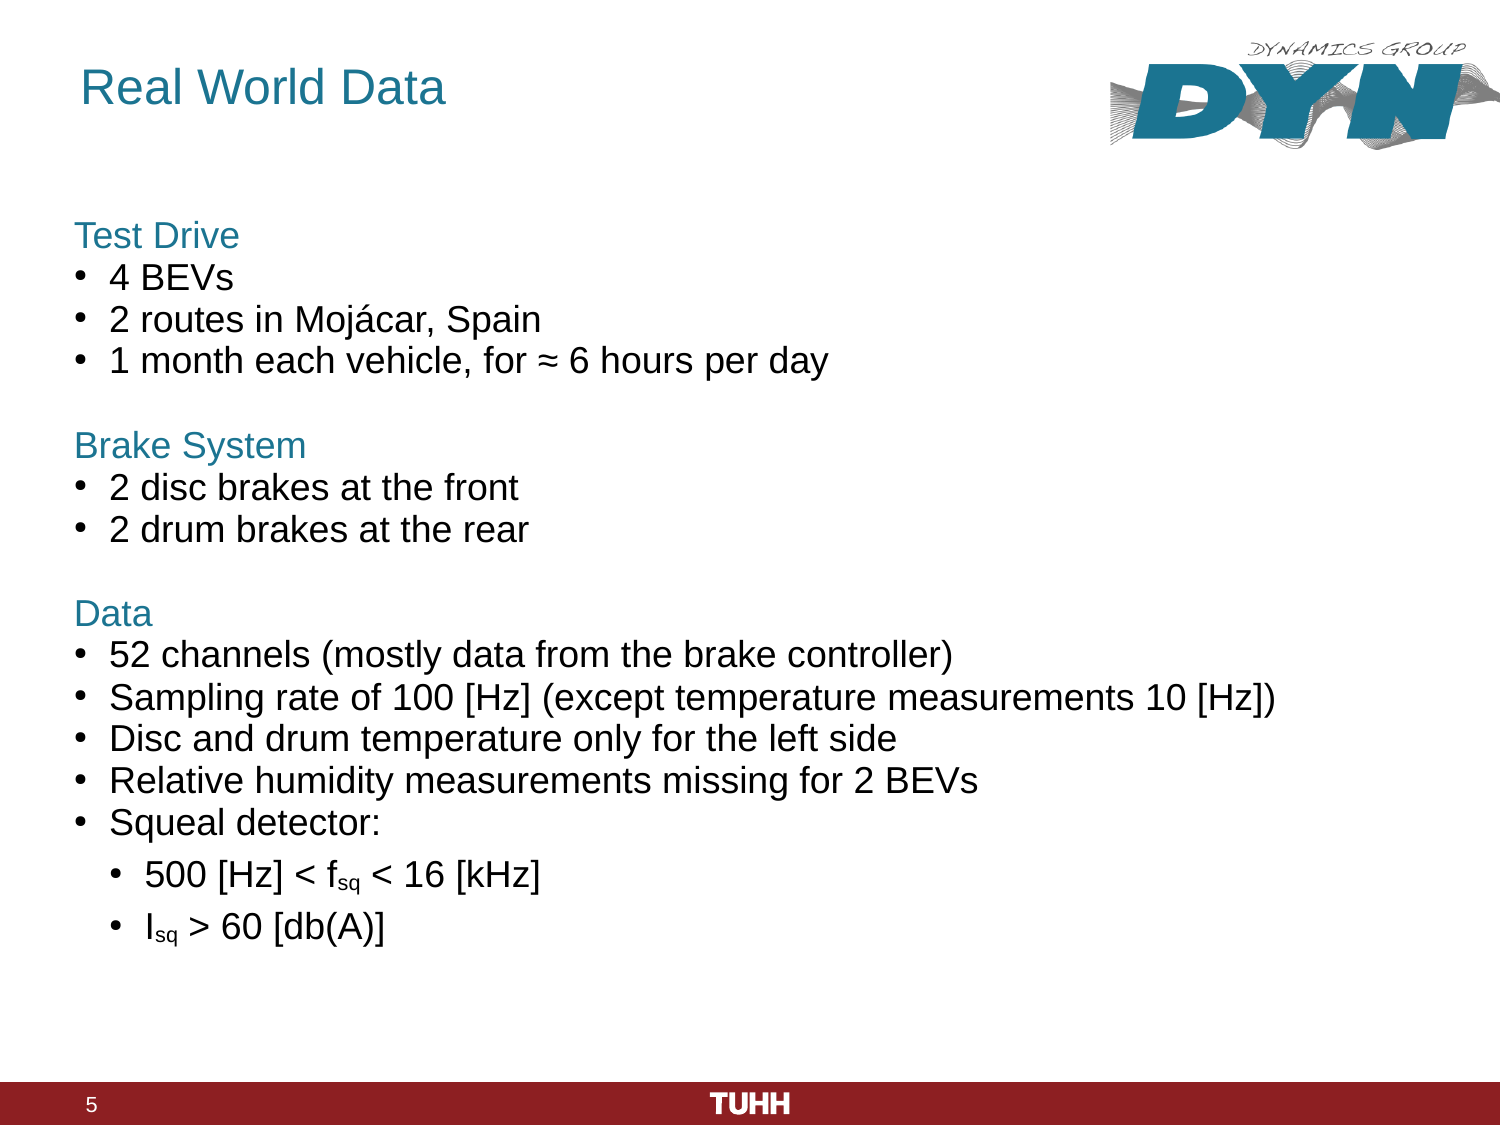

# Real World Data
Test Drive
4 BEVs
2 routes in Mojácar, Spain
1 month each vehicle, for ≈ 6 hours per day
Brake System
2 disc brakes at the front
2 drum brakes at the rear
Data
52 channels (mostly data from the brake controller)
Sampling rate of 100 [Hz] (except temperature measurements 10 [Hz])
Disc and drum temperature only for the left side
Relative humidity measurements missing for 2 BEVs
Squeal detector:
500 [Hz] < fsq < 16 [kHz]
Isq > 60 [db(A)]